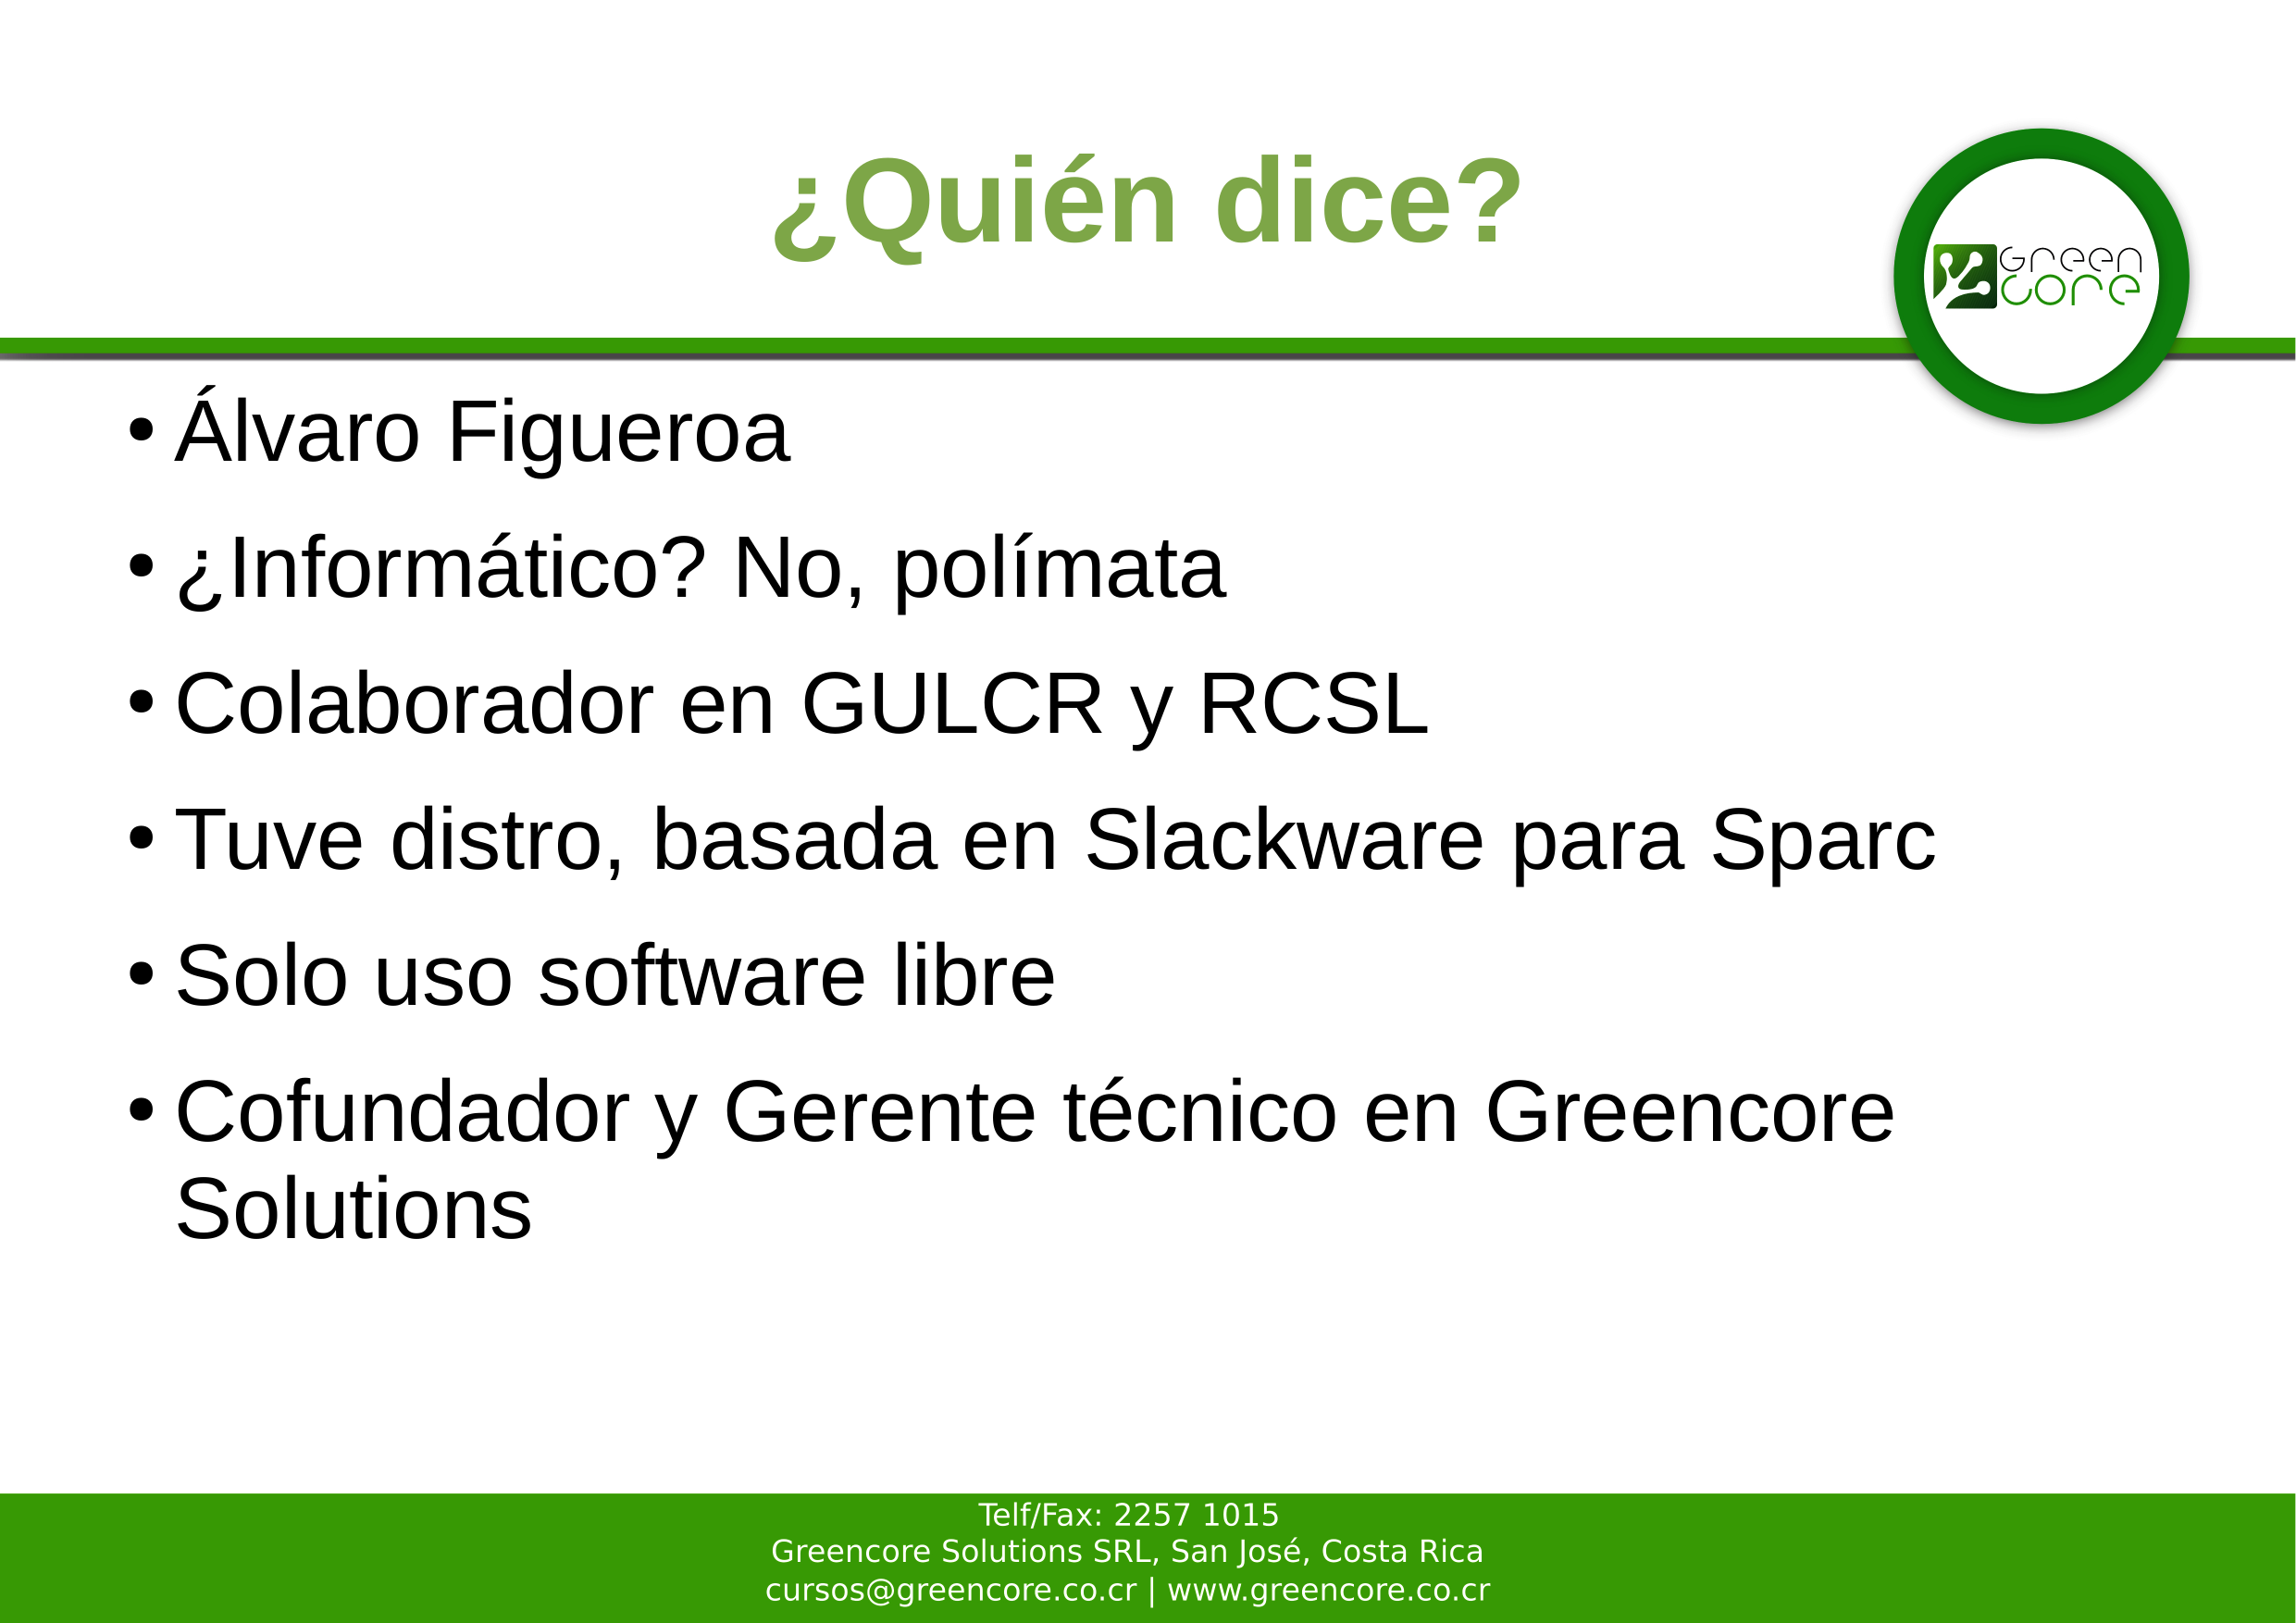

# ¿Quién dice?
Álvaro Figueroa
¿Informático? No, polímata
Colaborador en GULCR y RCSL
Tuve distro, basada en Slackware para Sparc
Solo uso software libre
Cofundador y Gerente técnico en Greencore Solutions